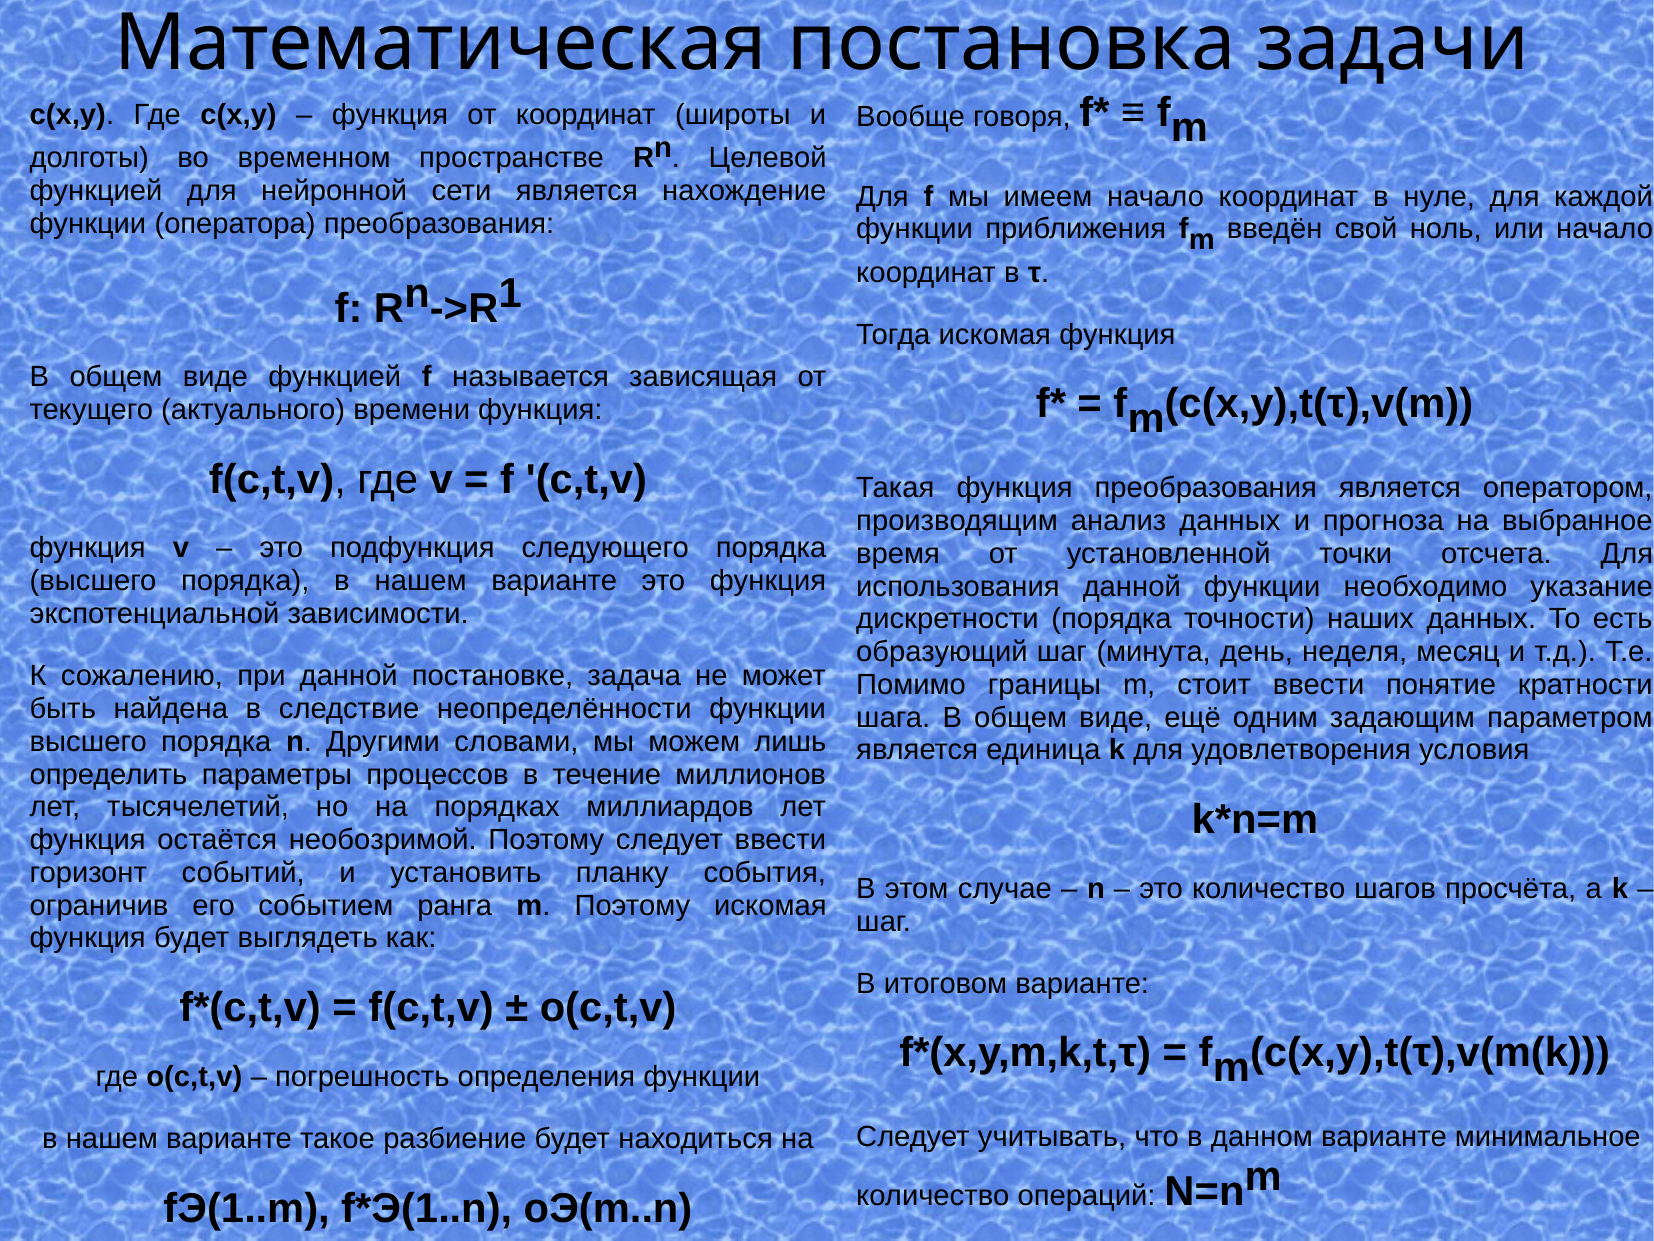

# Математическая постановка задачи
Вообще говоря, f* ≡ fm
Для f мы имеем начало координат в нуле, для каждой функции приближения fm введён свой ноль, или начало координат в τ.
Тогда искомая функция
f* = fm(c(x,y),t(τ),v(m))
Такая функция преобразования является оператором, производящим анализ данных и прогноза на выбранное время от установленной точки отсчета. Для использования данной функции необходимо указание дискретности (порядка точности) наших данных. То есть образующий шаг (минута, день, неделя, месяц и т.д.). Т.е. Помимо границы m, стоит ввести понятие кратности шага. В общем виде, ещё одним задающим параметром является единица k для удовлетворения условия
k*n=m
В этом случае – n – это количество шагов просчёта, а k – шаг.
В итоговом варианте:
f*(x,y,m,k,t,τ) = fm(c(x,y),t(τ),v(m(k)))
Следует учитывать, что в данном варианте минимальное количество операций: N=nm
с(x,y). Где с(x,y) – функция от координат (широты и долготы) во временном пространстве Rn. Целевой функцией для нейронной сети является нахождение функции (оператора) преобразования:
f: Rn->R1
В общем виде функцией f называется зависящая от текущего (актуального) времени функция:
f(c,t,v), где v = f '(c,t,v)
функция v – это подфункция следующего порядка (высшего порядка), в нашем варианте это функция экспотенциальной зависимости.
К сожалению, при данной постановке, задача не может быть найдена в следствие неопределённости функции высшего порядка n. Другими словами, мы можем лишь определить параметры процессов в течение миллионов лет, тысячелетий, но на порядках миллиардов лет функция остаётся необозримой. Поэтому следует ввести горизонт событий, и установить планку события, ограничив его событием ранга m. Поэтому искомая функция будет выглядеть как:
f*(c,t,v) = f(c,t,v) ± o(c,t,v)
где о(с,t,v) – погрешность определения функции
в нашем варианте такое разбиение будет находиться на
fЭ(1..m), f*Э(1..n), oЭ(m..n)